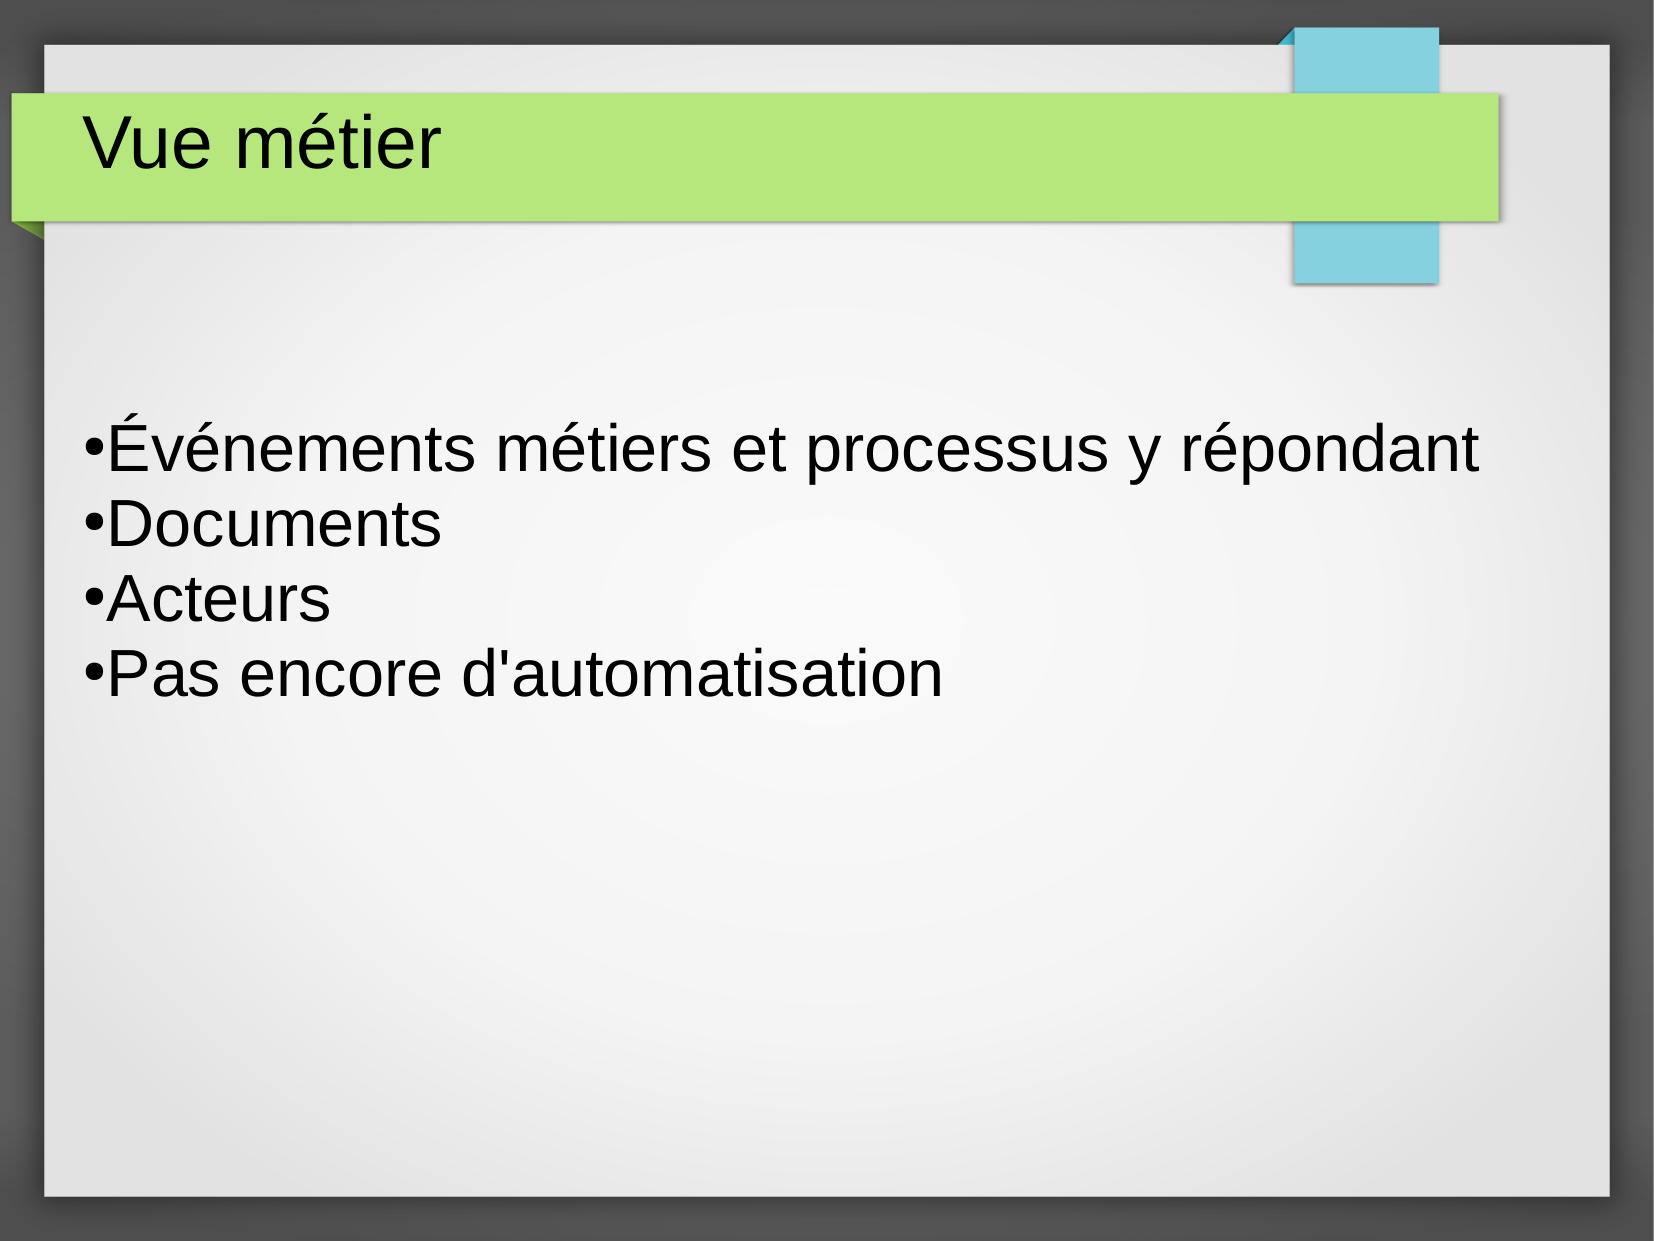

# Vue métier
Événements métiers et processus y répondant
Documents
Acteurs
Pas encore d'automatisation